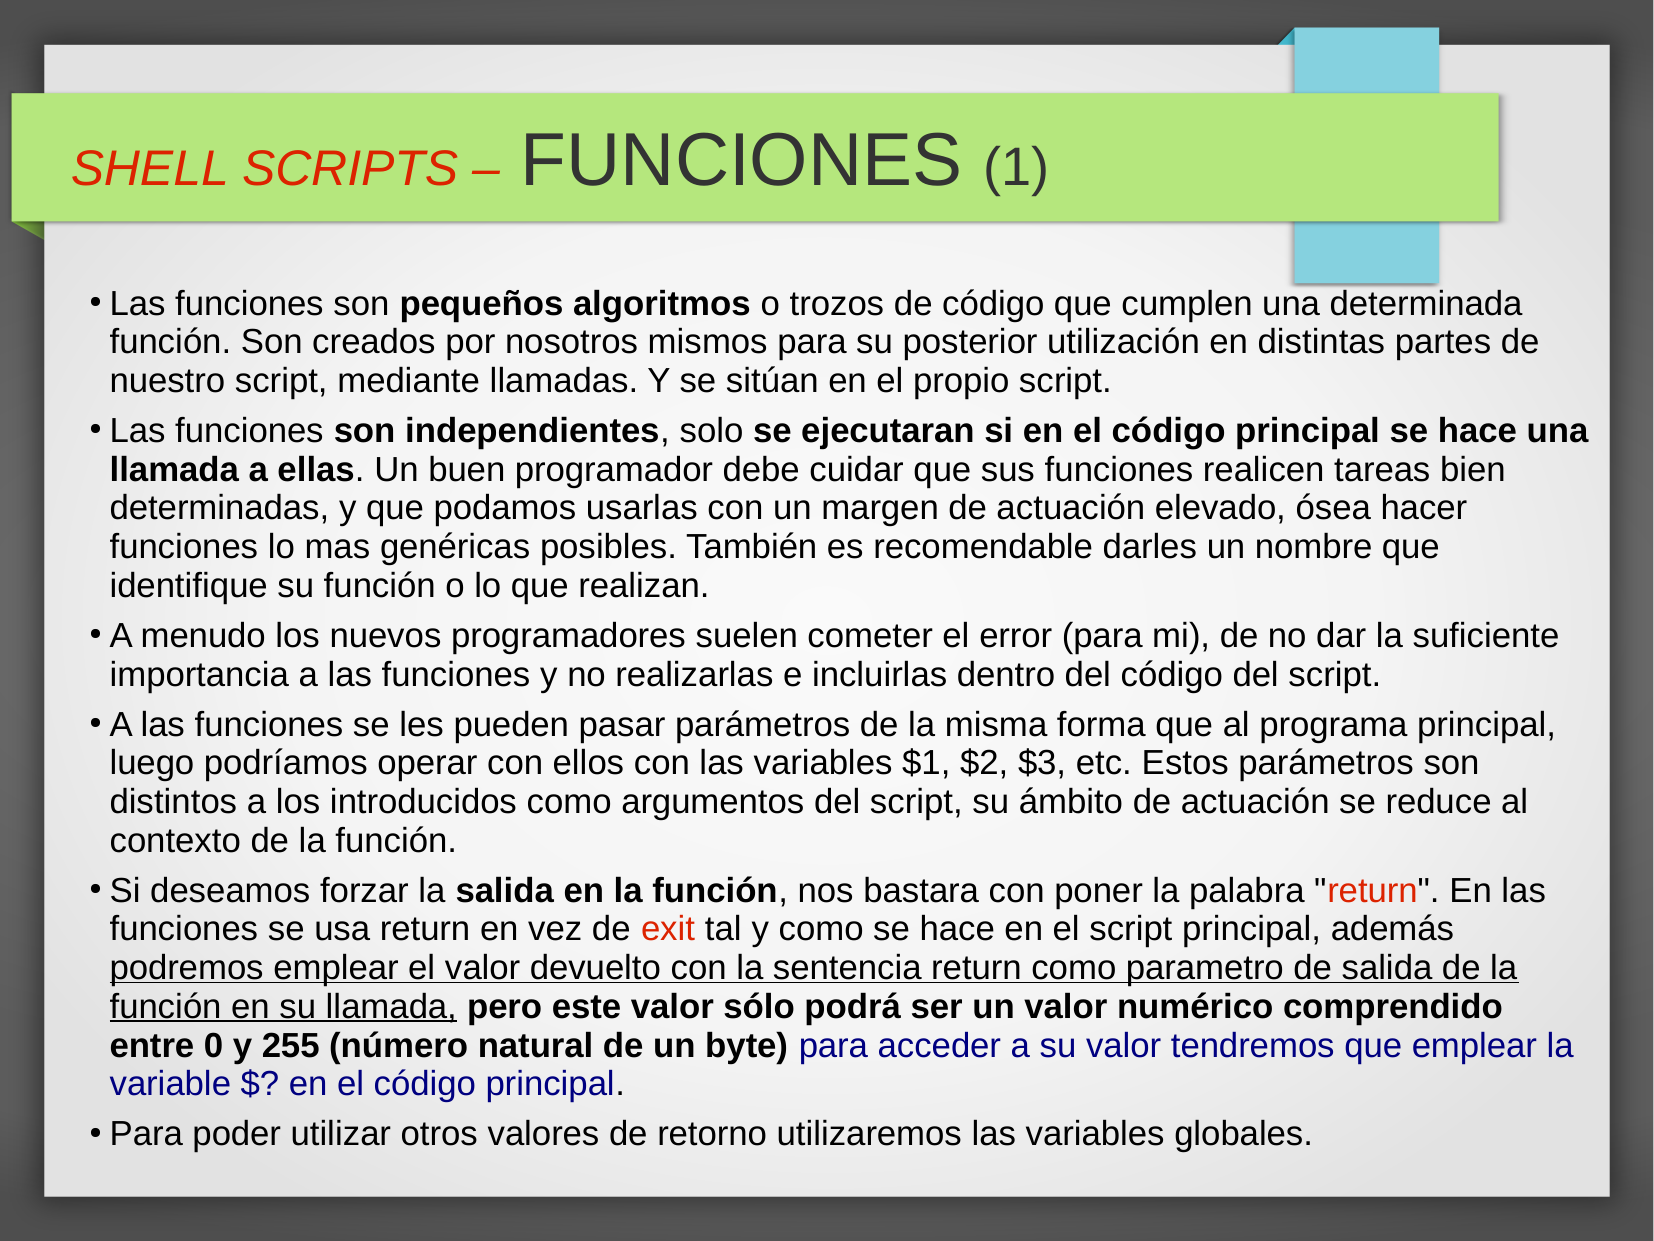

# SHELL SCRIPTS – FUNCIONES (1)
Las funciones son pequeños algoritmos o trozos de código que cumplen una determinada función. Son creados por nosotros mismos para su posterior utilización en distintas partes de nuestro script, mediante llamadas. Y se sitúan en el propio script.
Las funciones son independientes, solo se ejecutaran si en el código principal se hace una llamada a ellas. Un buen programador debe cuidar que sus funciones realicen tareas bien determinadas, y que podamos usarlas con un margen de actuación elevado, ósea hacer funciones lo mas genéricas posibles. También es recomendable darles un nombre que identifique su función o lo que realizan.
A menudo los nuevos programadores suelen cometer el error (para mi), de no dar la suficiente importancia a las funciones y no realizarlas e incluirlas dentro del código del script.
A las funciones se les pueden pasar parámetros de la misma forma que al programa principal, luego podríamos operar con ellos con las variables $1, $2, $3, etc. Estos parámetros son distintos a los introducidos como argumentos del script, su ámbito de actuación se reduce al contexto de la función.
Si deseamos forzar la salida en la función, nos bastara con poner la palabra "return". En las funciones se usa return en vez de exit tal y como se hace en el script principal, además podremos emplear el valor devuelto con la sentencia return como parametro de salida de la función en su llamada, pero este valor sólo podrá ser un valor numérico comprendido entre 0 y 255 (número natural de un byte) para acceder a su valor tendremos que emplear la variable $? en el código principal.
Para poder utilizar otros valores de retorno utilizaremos las variables globales.